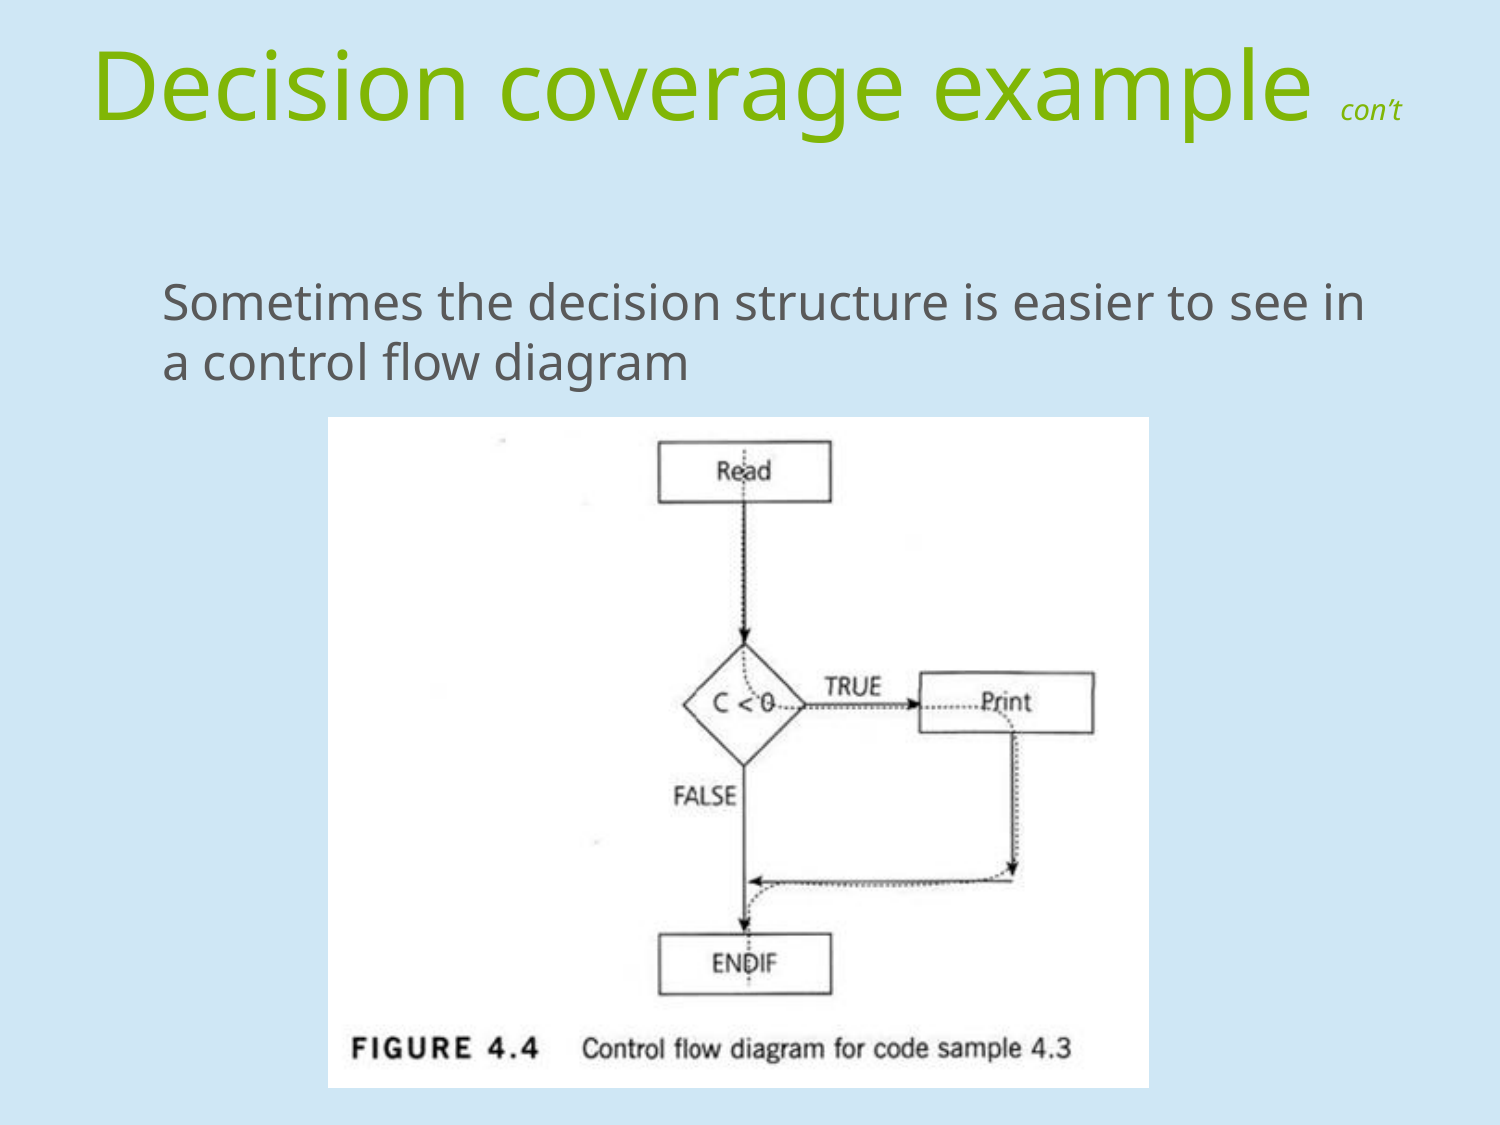

# Decision coverage example con’t
Sometimes the decision structure is easier to see in a control flow diagram